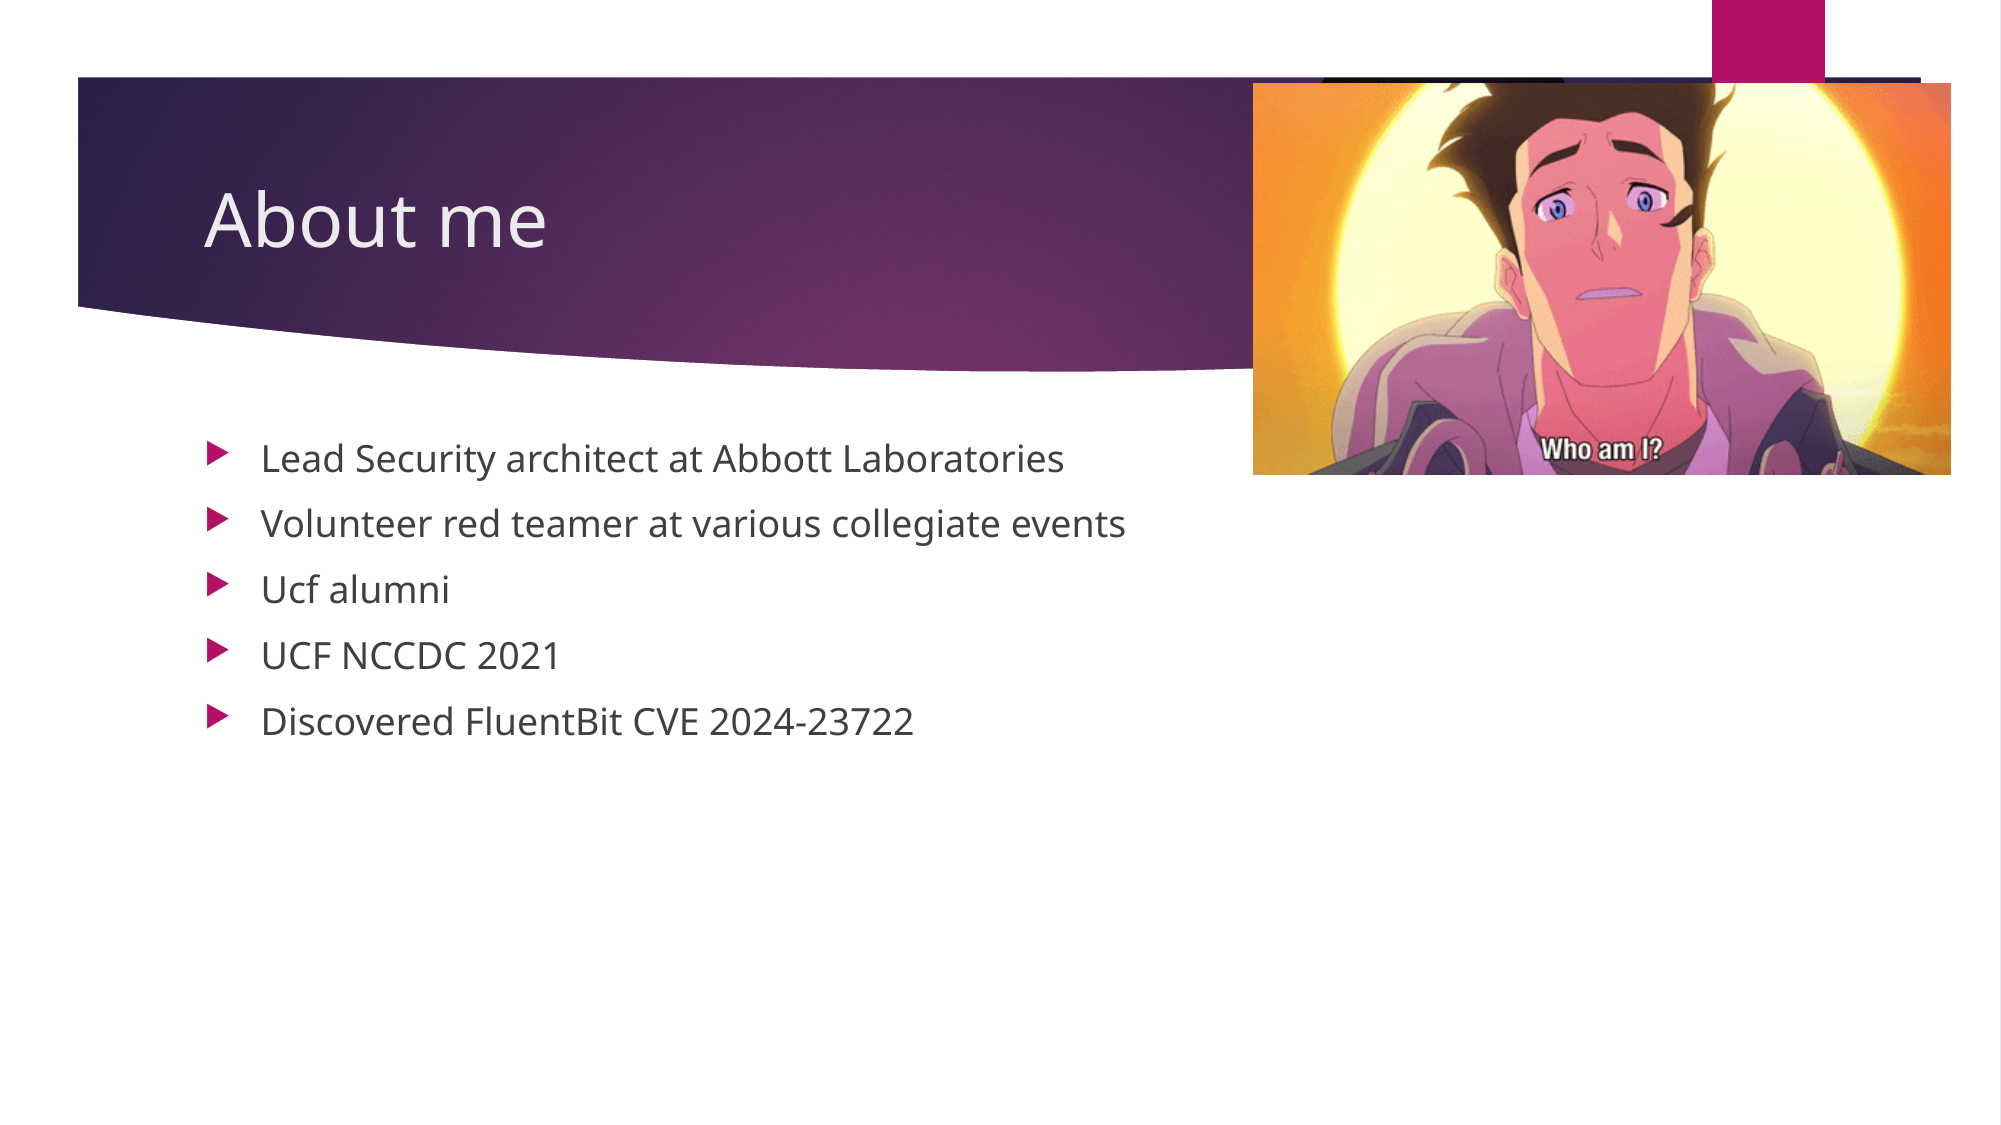

# About me
Lead Security architect at Abbott Laboratories
Volunteer red teamer at various collegiate events
Ucf alumni
UCF NCCDC 2021
Discovered FluentBit CVE 2024-23722